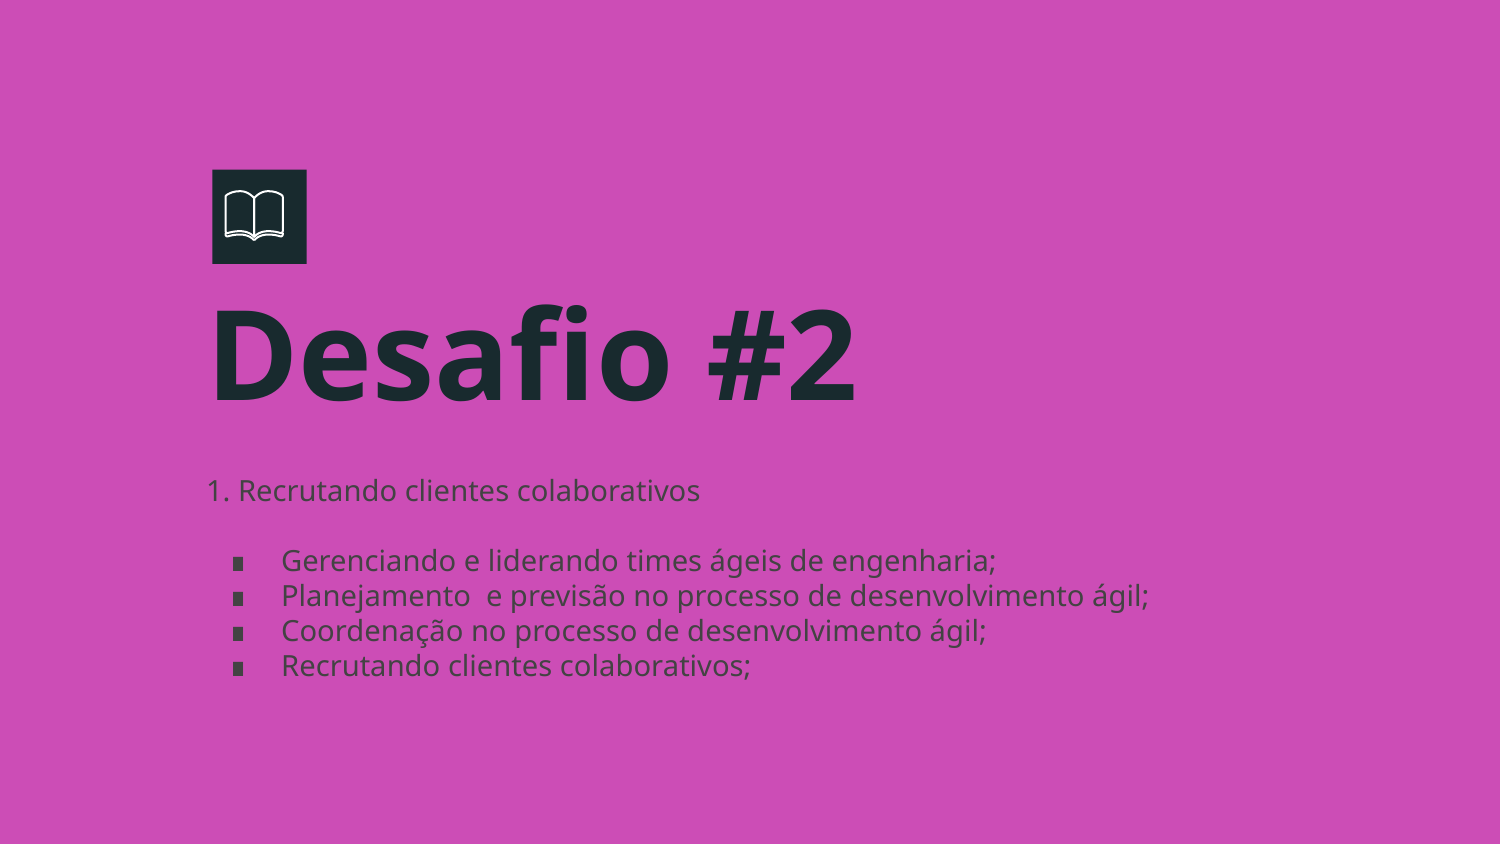

# Desafio #2
1. Recrutando clientes colaborativos
Gerenciando e liderando times ágeis de engenharia;
Planejamento e previsão no processo de desenvolvimento ágil;
Coordenação no processo de desenvolvimento ágil;
Recrutando clientes colaborativos;